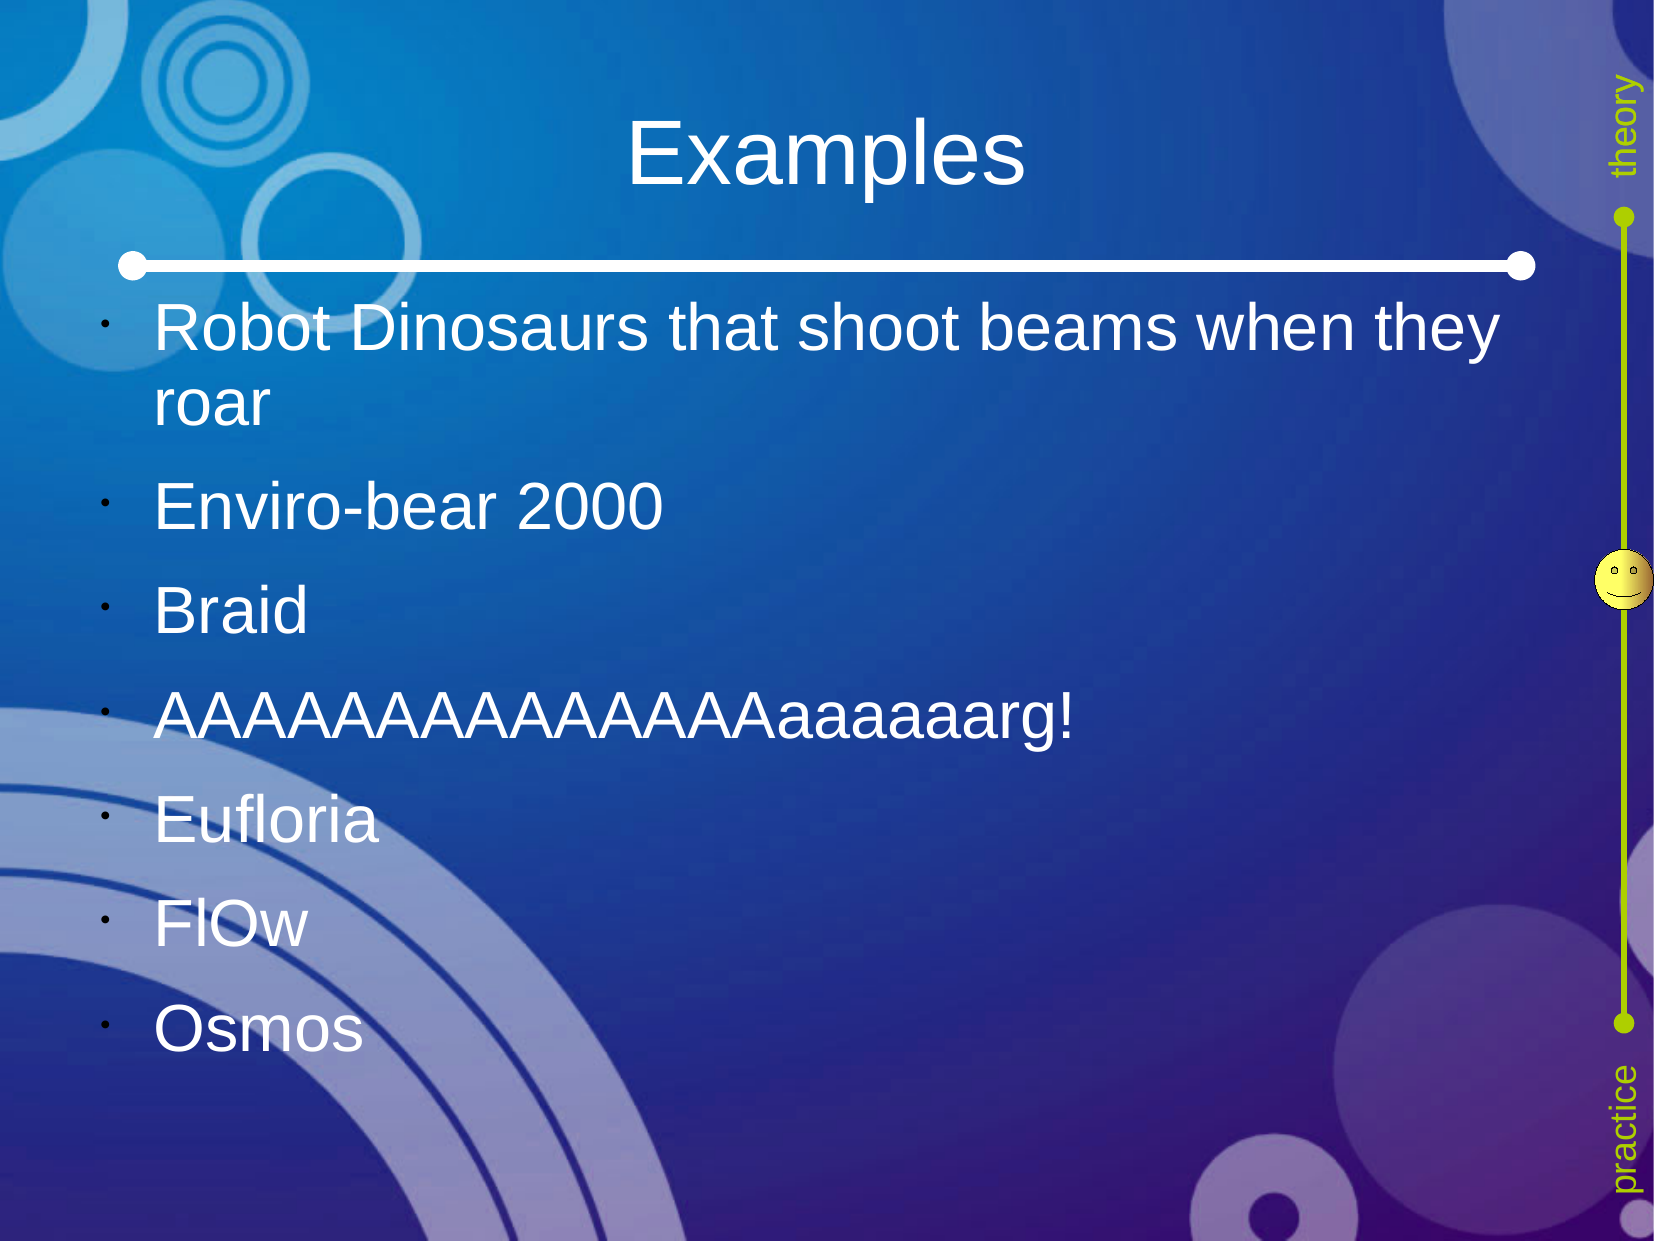

# Examples
Robot Dinosaurs that shoot beams when they roar
Enviro-bear 2000
Braid
AAAAAAAAAAAAAAaaaaaarg!
Eufloria
FlOw
Osmos